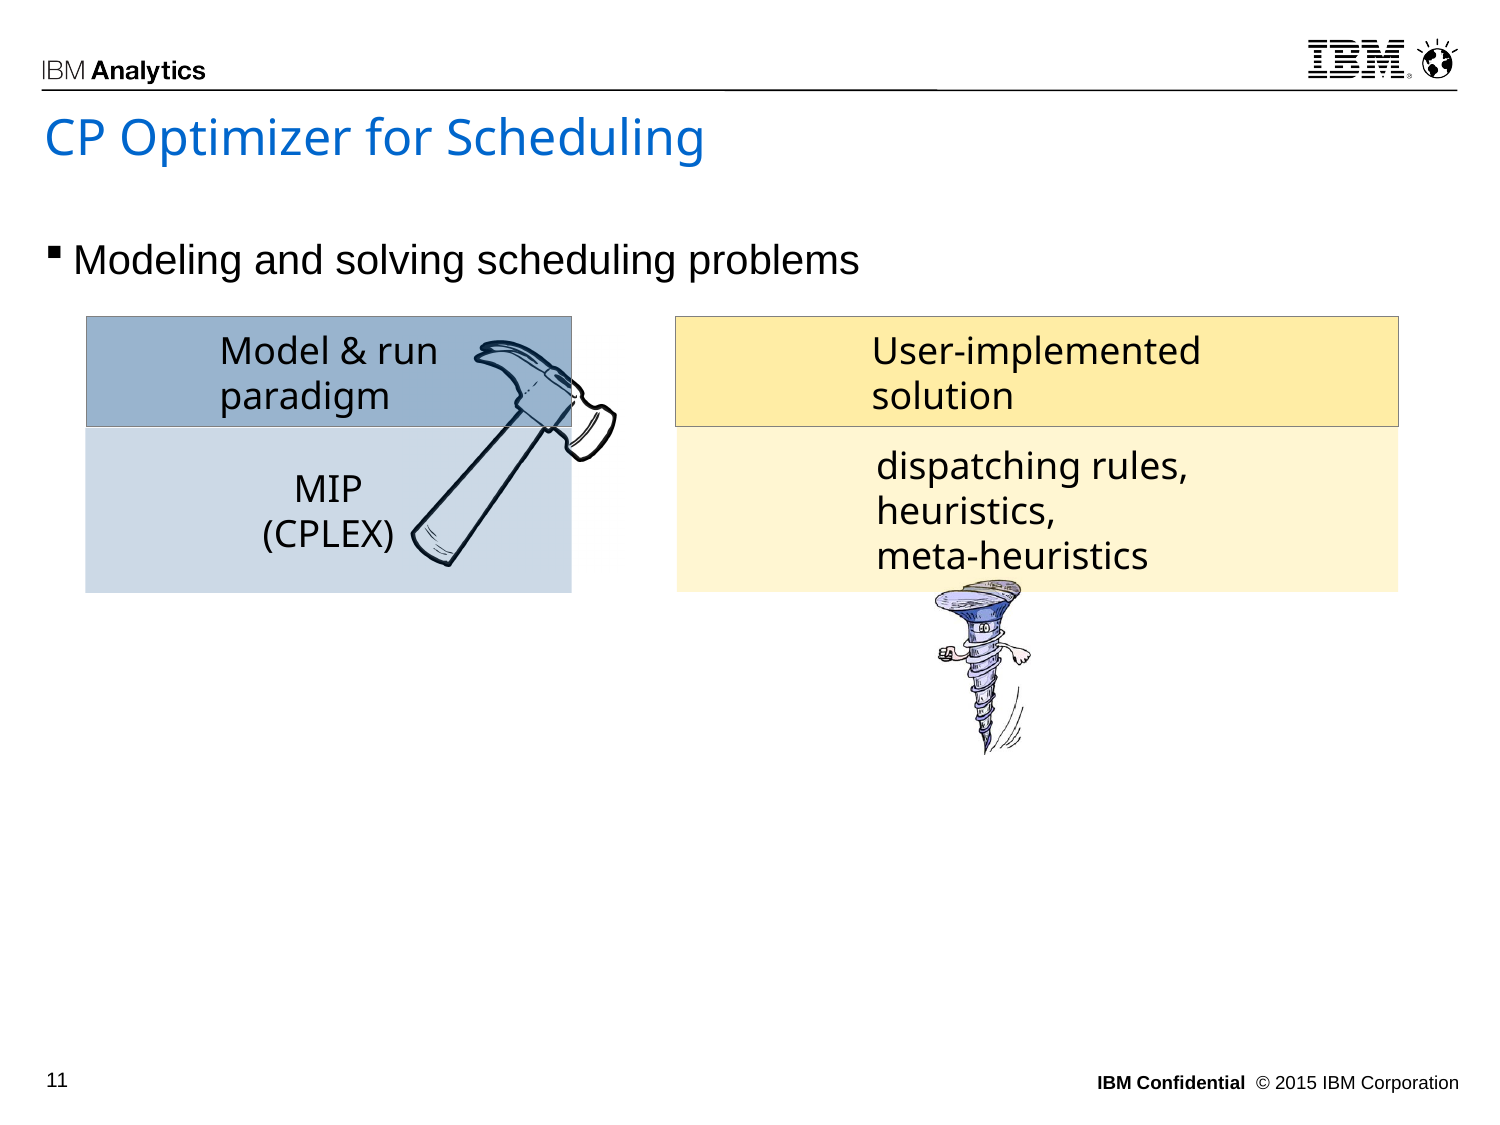

# CP Optimizer for Scheduling
Modeling and solving scheduling problems
Model & run
paradigm
User-implemented
solution
dispatching rules,
heuristics,
meta-heuristics
MIP
(CPLEX)